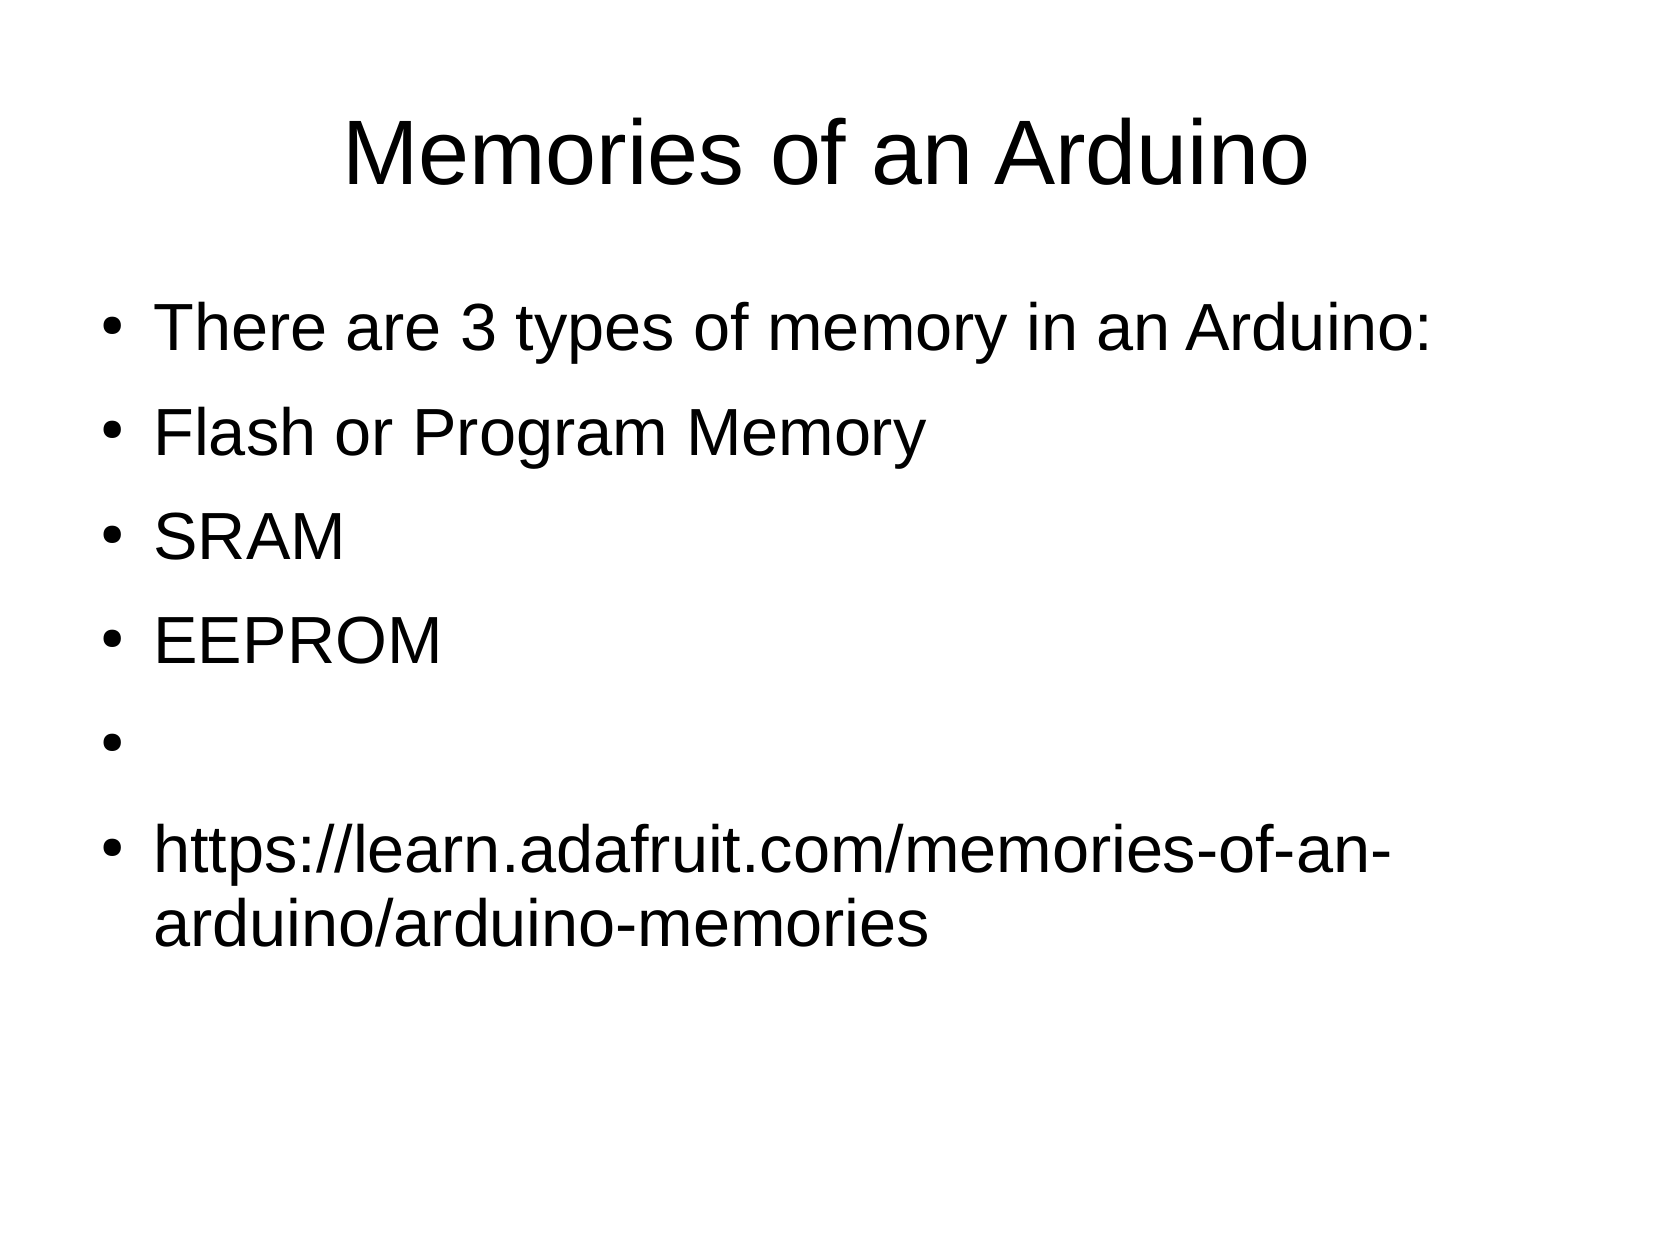

# Memories of an Arduino
There are 3 types of memory in an Arduino:
Flash or Program Memory
SRAM
EEPROM
https://learn.adafruit.com/memories-of-an-arduino/arduino-memories